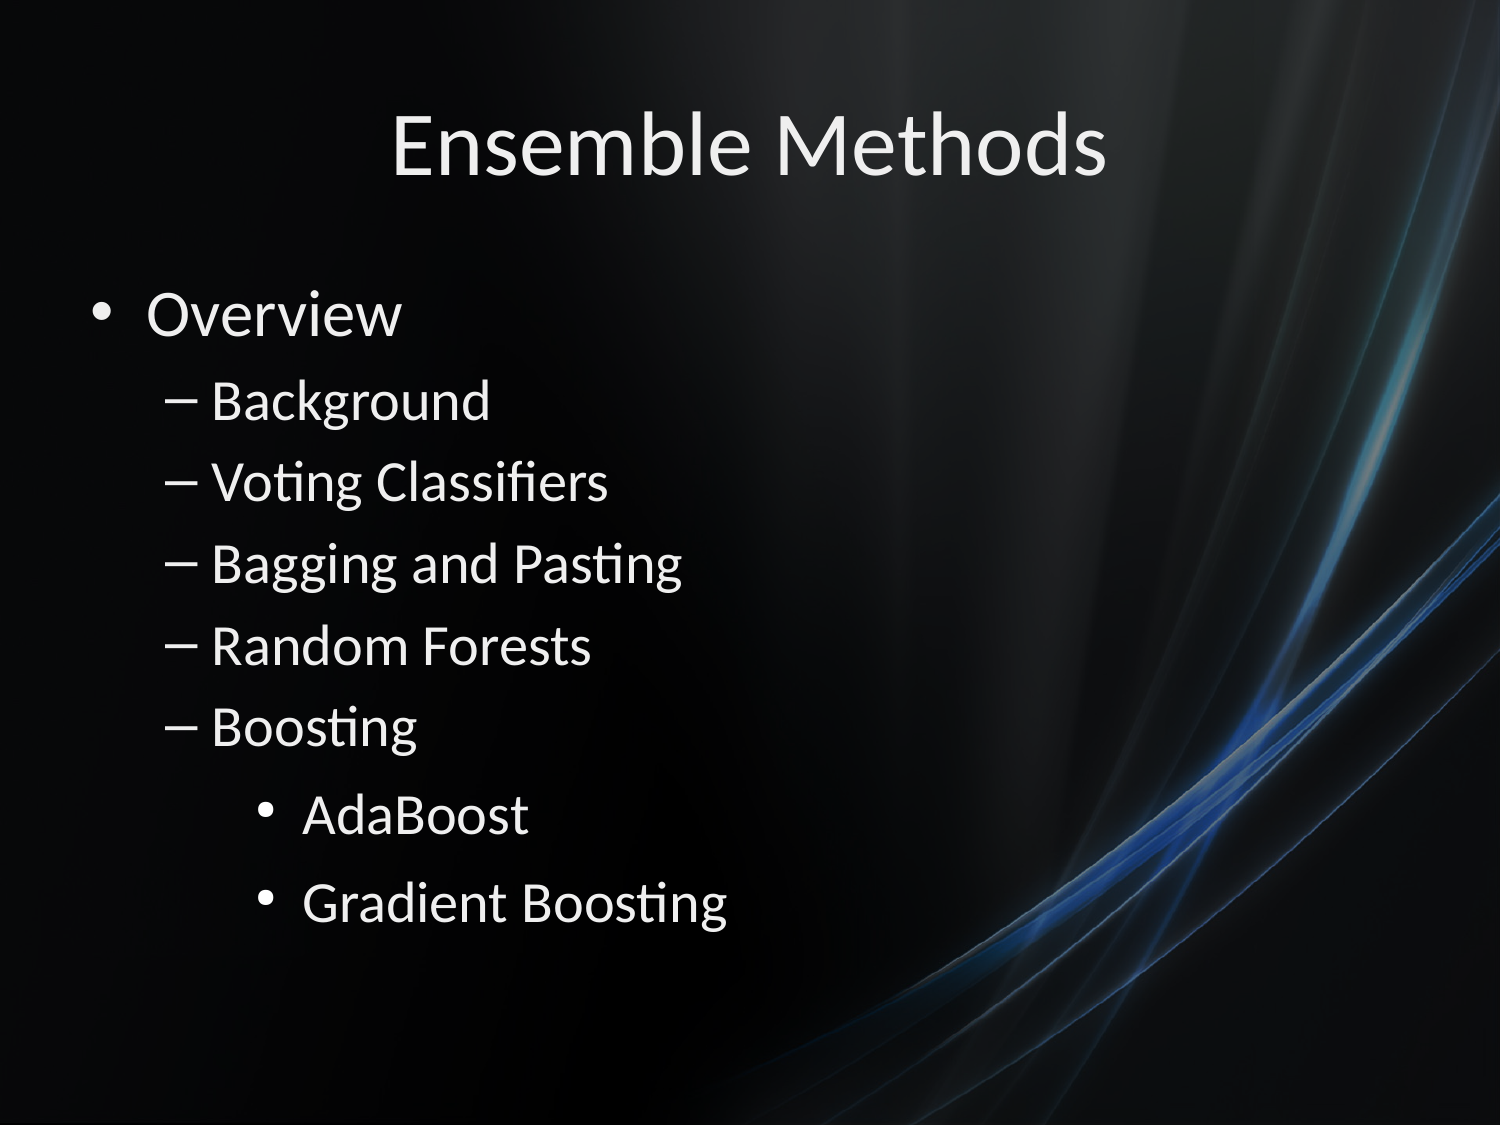

# Ensemble Methods
Overview
Background
Voting Classifiers
Bagging and Pasting
Random Forests
Boosting
AdaBoost
Gradient Boosting